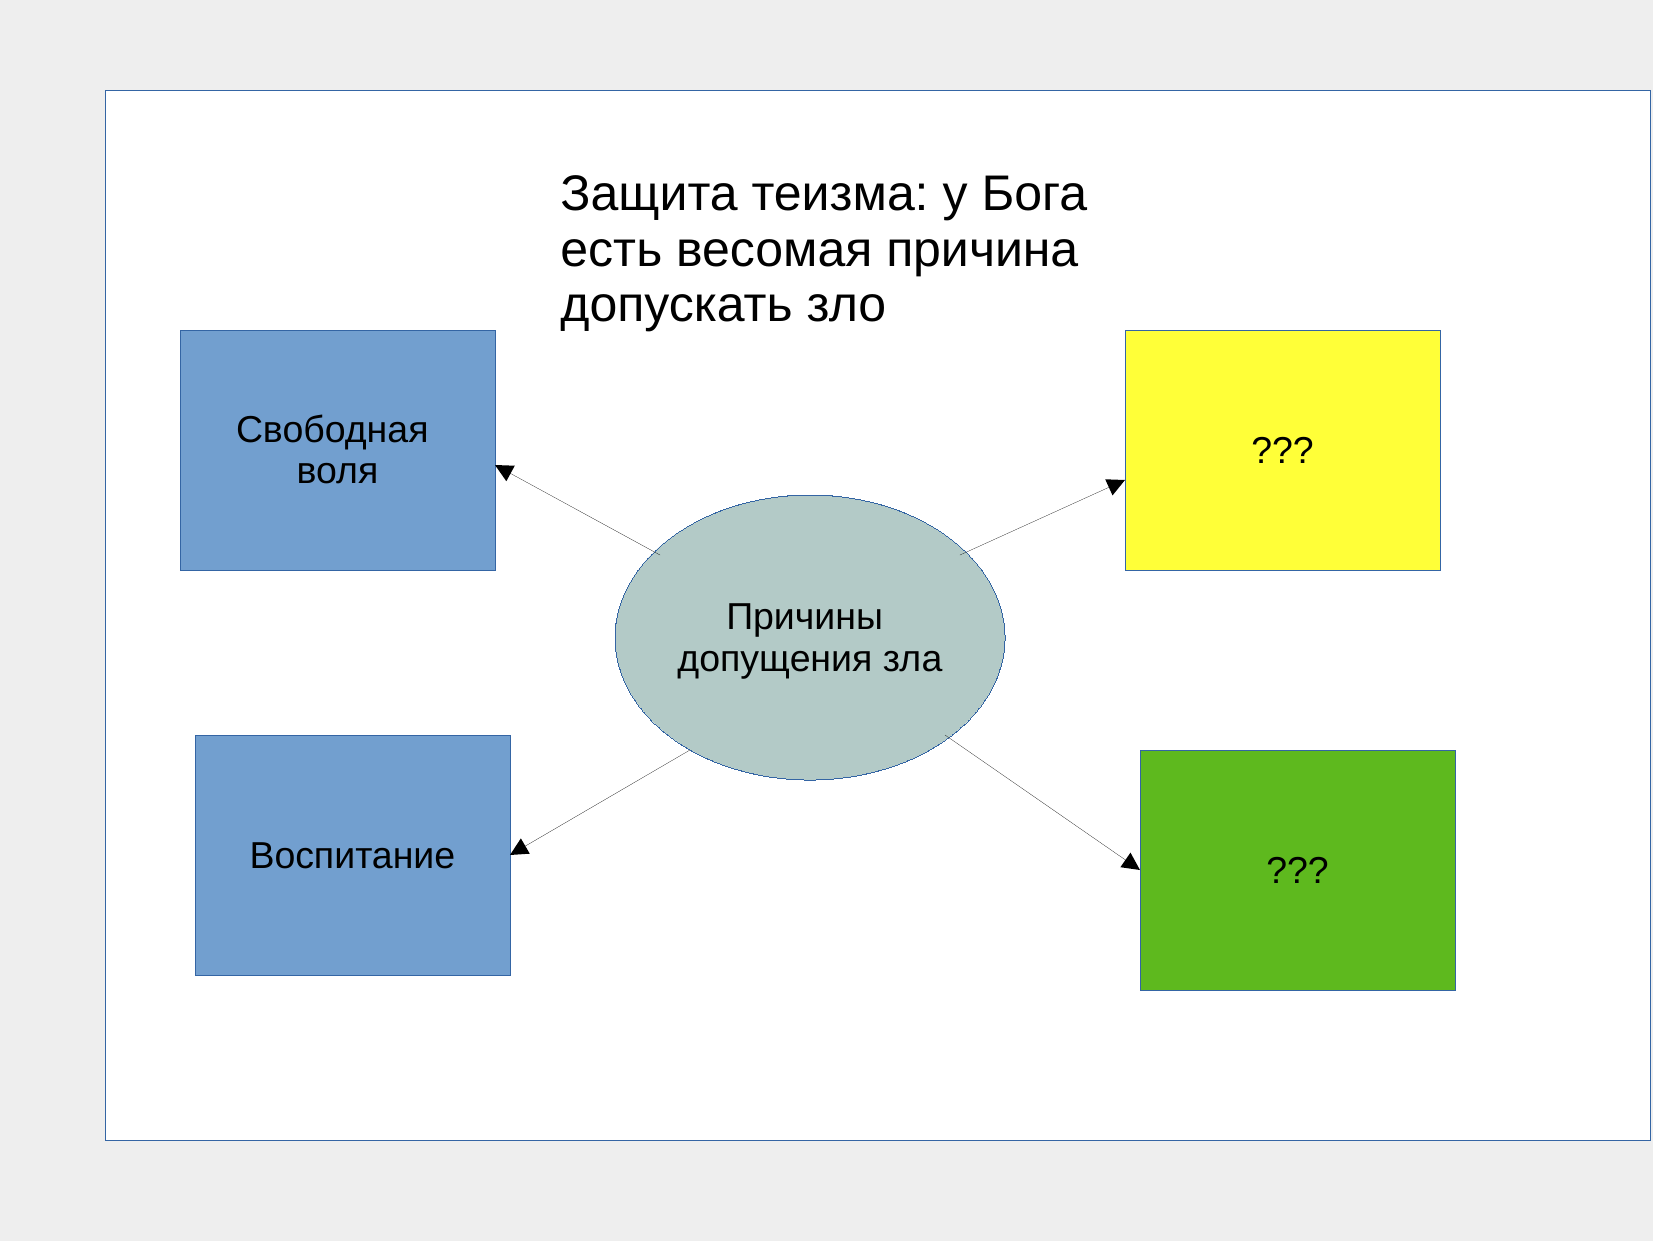

# Защита теизма: у Бога есть весомая причина допускать зло
Свободная
воля
???
Причины
допущения зла
Воспитание
???